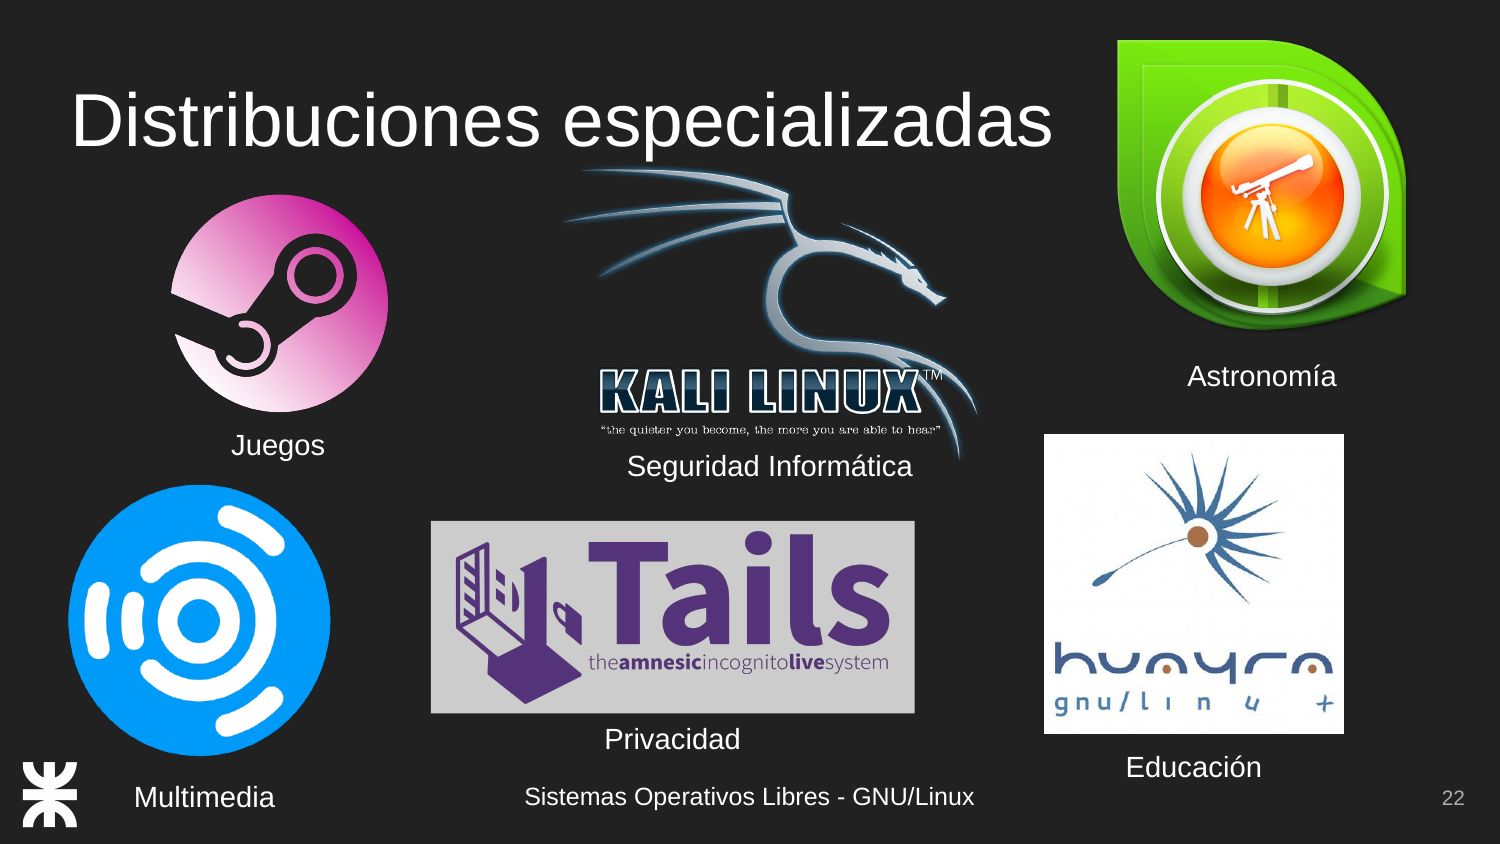

# Distribuciones especializadas
Astronomía
Juegos
Seguridad Informática
Privacidad
Educación
Sistemas Operativos Libres - GNU/Linux
Multimedia